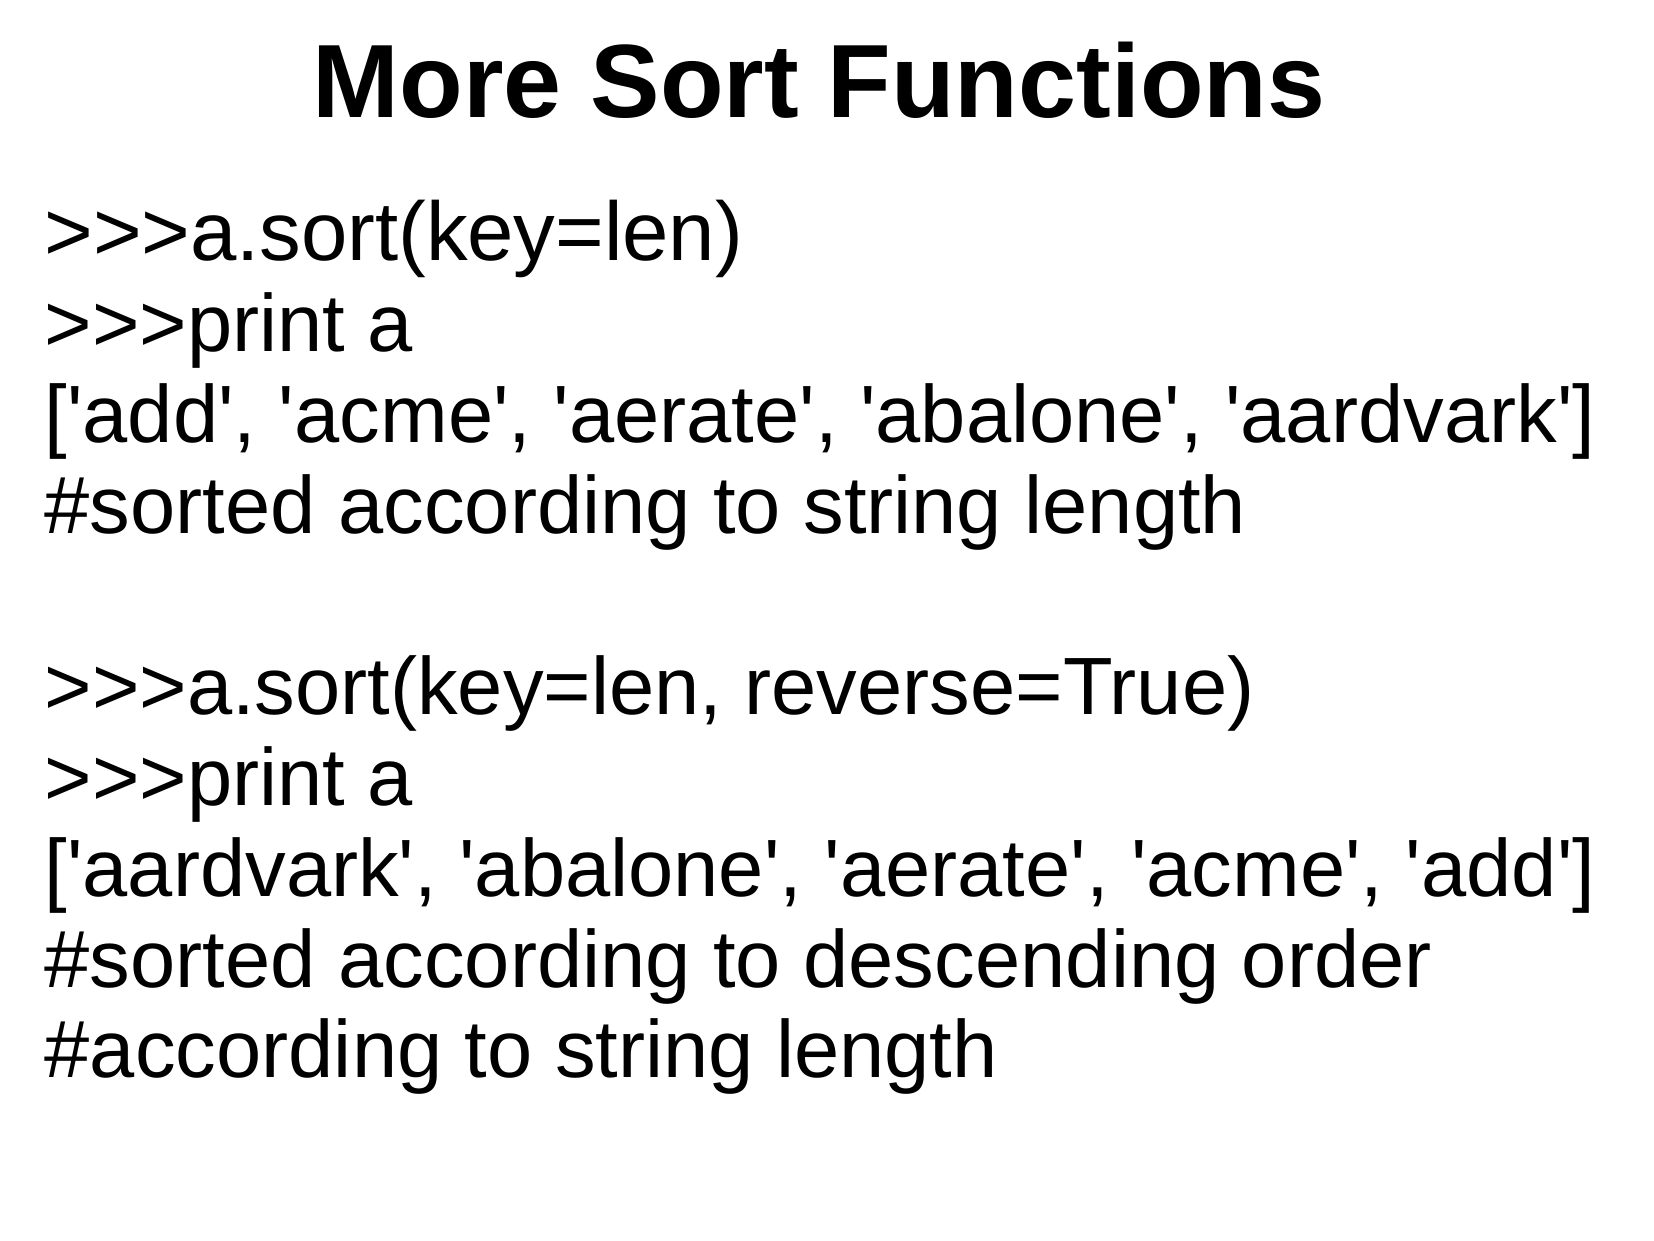

More Sort Functions
>>>a.sort(key=len)
>>>print a
['add', 'acme', 'aerate', 'abalone', 'aardvark']
#sorted according to string length
>>>a.sort(key=len, reverse=True)
>>>print a
['aardvark', 'abalone', 'aerate', 'acme', 'add']
#sorted according to descending order #according to string length